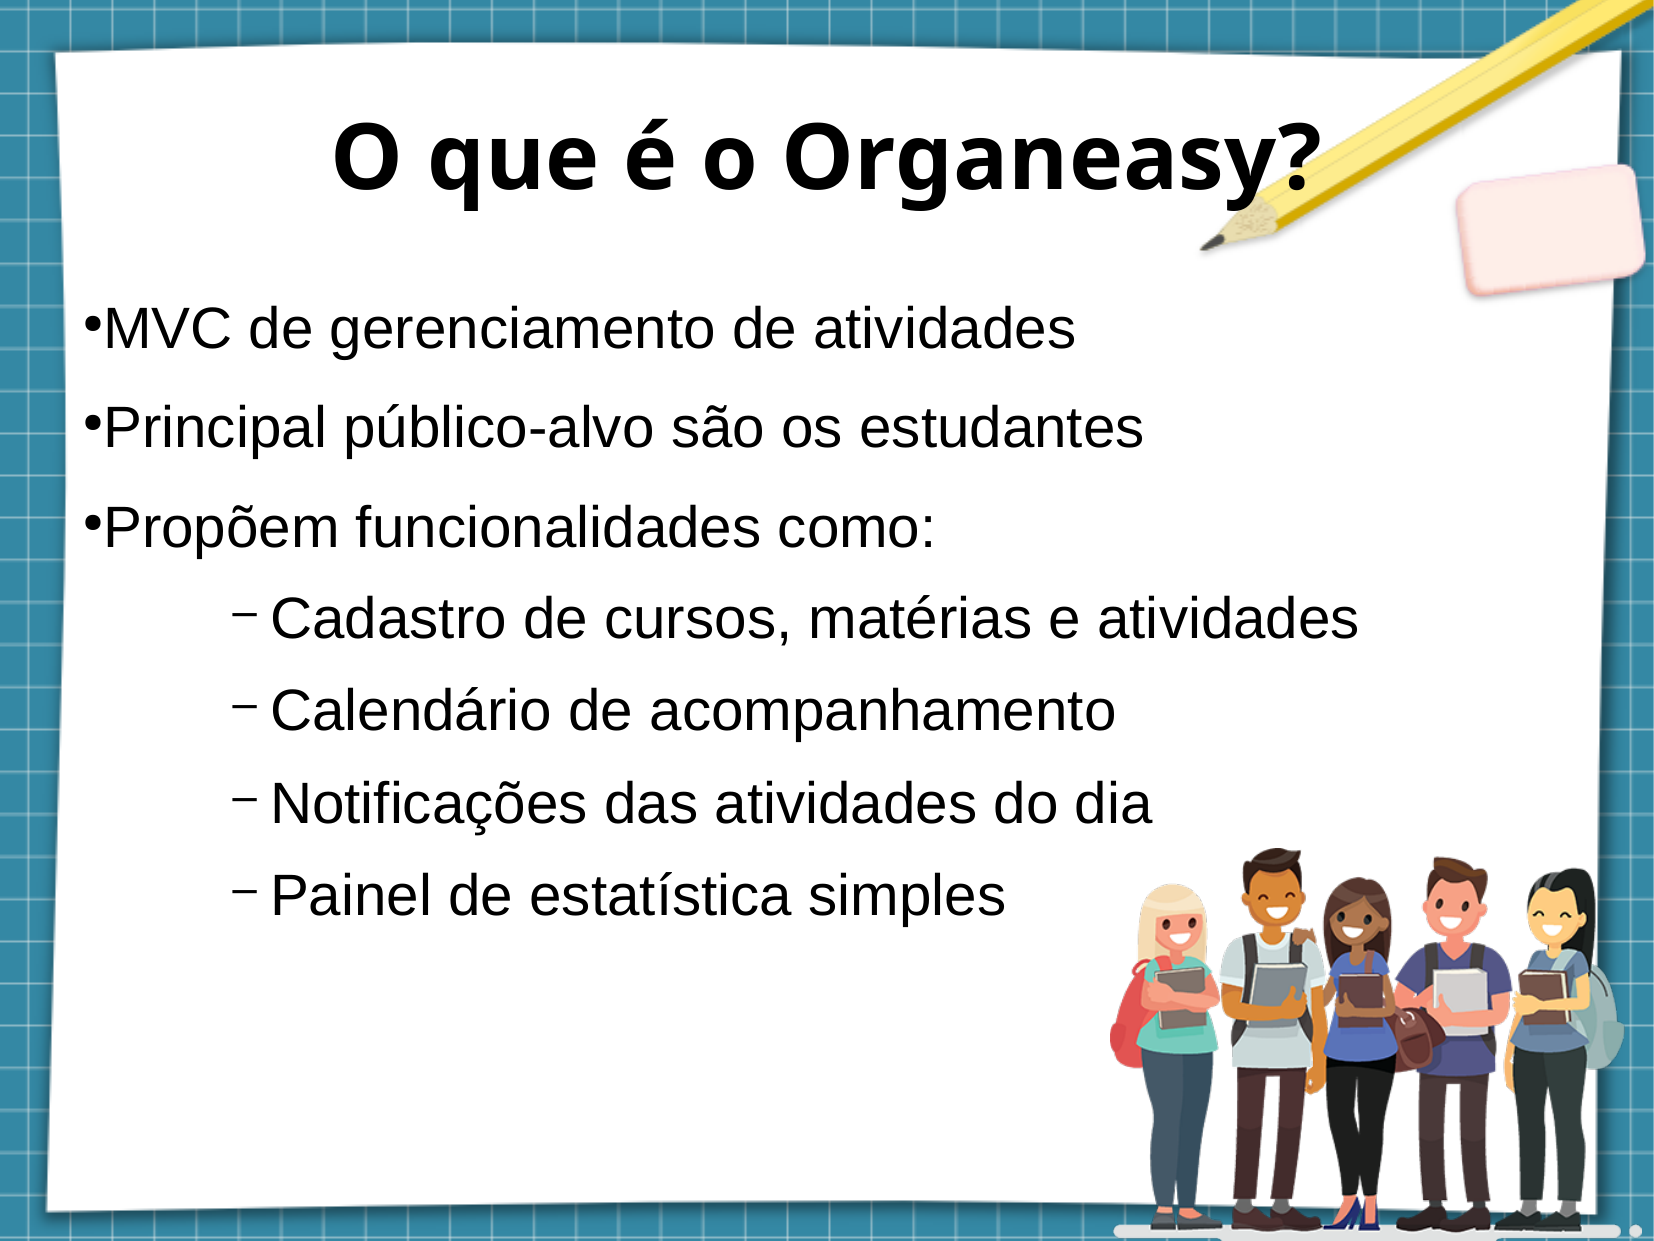

# O que é o Organeasy?
MVC de gerenciamento de atividades
Principal público-alvo são os estudantes
Propõem funcionalidades como:
Cadastro de cursos, matérias e atividades
Calendário de acompanhamento
Notificações das atividades do dia
Painel de estatística simples